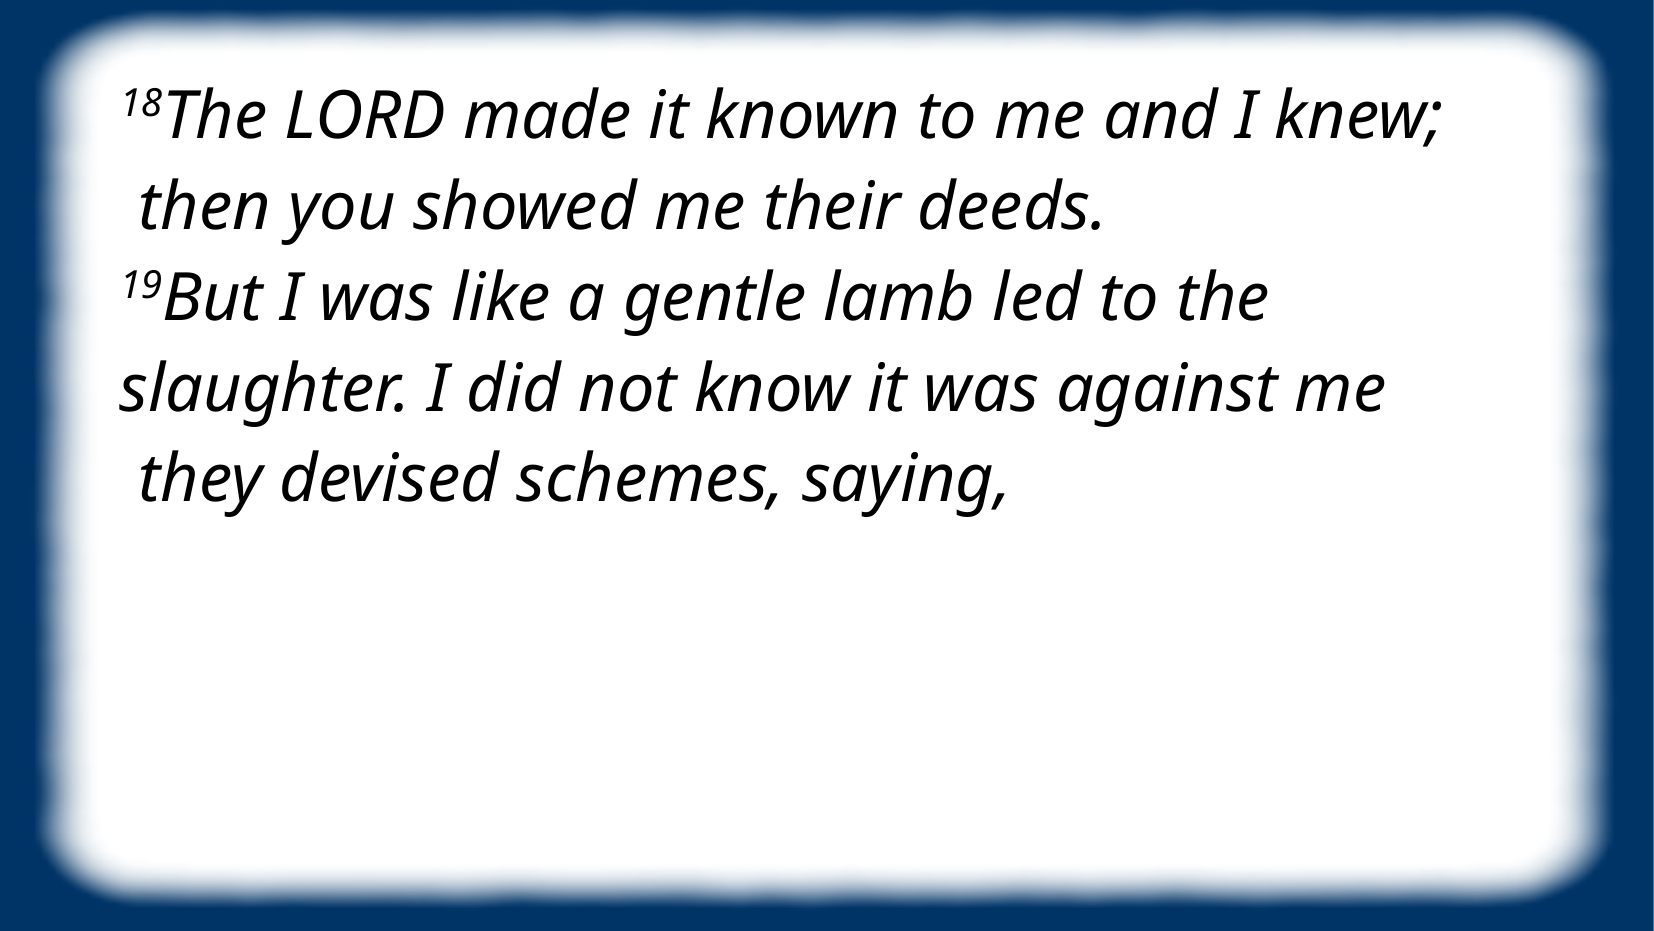

18The LORD made it known to me and I knew;
then you showed me their deeds.
19But I was like a gentle lamb led to the slaughter. I did not know it was against me
they devised schemes, saying,